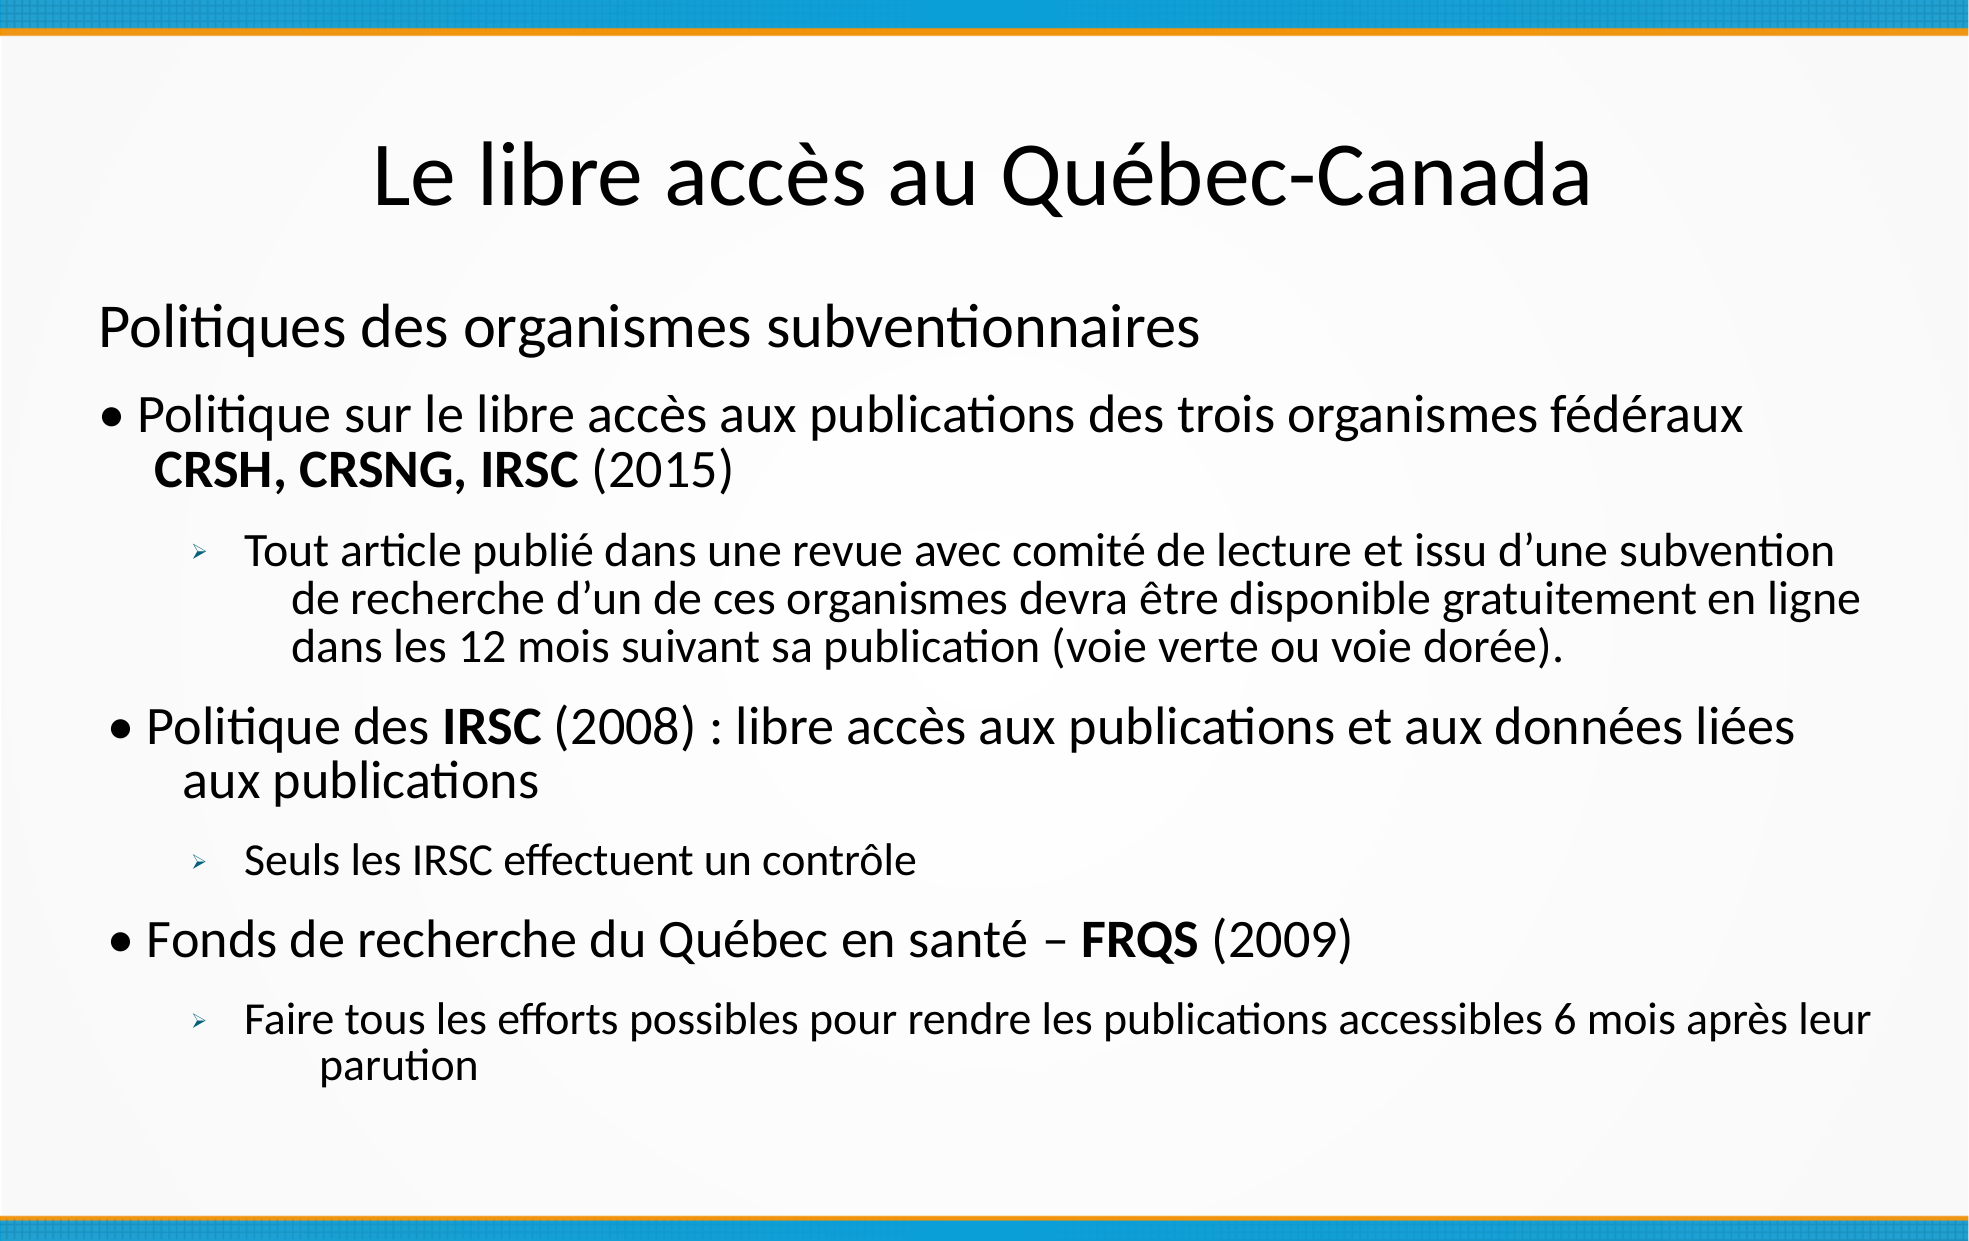

# Le libre accès au Québec-Canada
Politiques des organismes subventionnaires
• Politique sur le libre accès aux publications des trois organismes fédéraux CRSH, CRSNG, IRSC (2015)
Tout article publié dans une revue avec comité de lecture et issu d’une subvention de recherche d’un de ces organismes devra être disponible gratuitement en ligne dans les 12 mois suivant sa publication (voie verte ou voie dorée).
• Politique des IRSC (2008) : libre accès aux publications et aux données liées aux publications
Seuls les IRSC effectuent un contrôle
• Fonds de recherche du Québec en santé – FRQS (2009)
Faire tous les efforts possibles pour rendre les publications accessibles 6 mois après leur parution